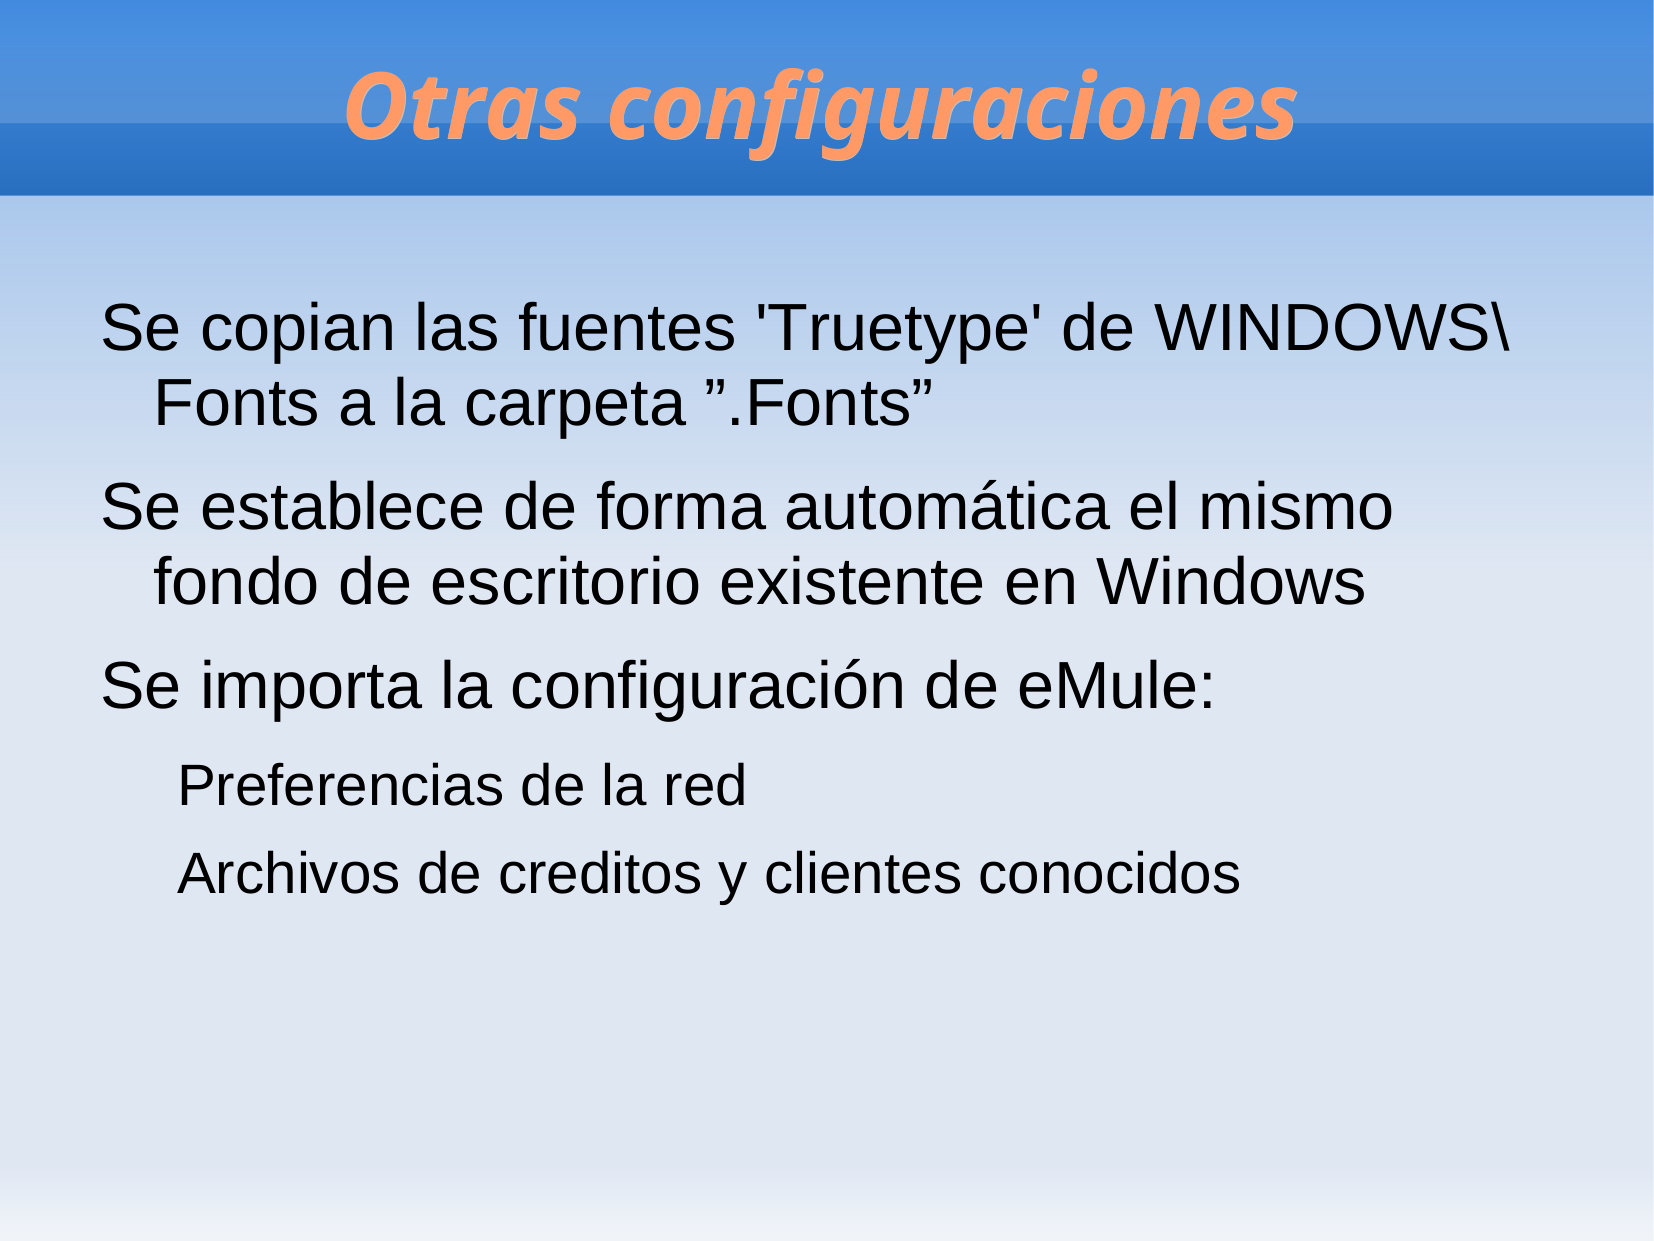

# Otras configuraciones
Se copian las fuentes 'Truetype' de WINDOWS\Fonts a la carpeta ”.Fonts”
Se establece de forma automática el mismo fondo de escritorio existente en Windows
Se importa la configuración de eMule:
Preferencias de la red
Archivos de creditos y clientes conocidos